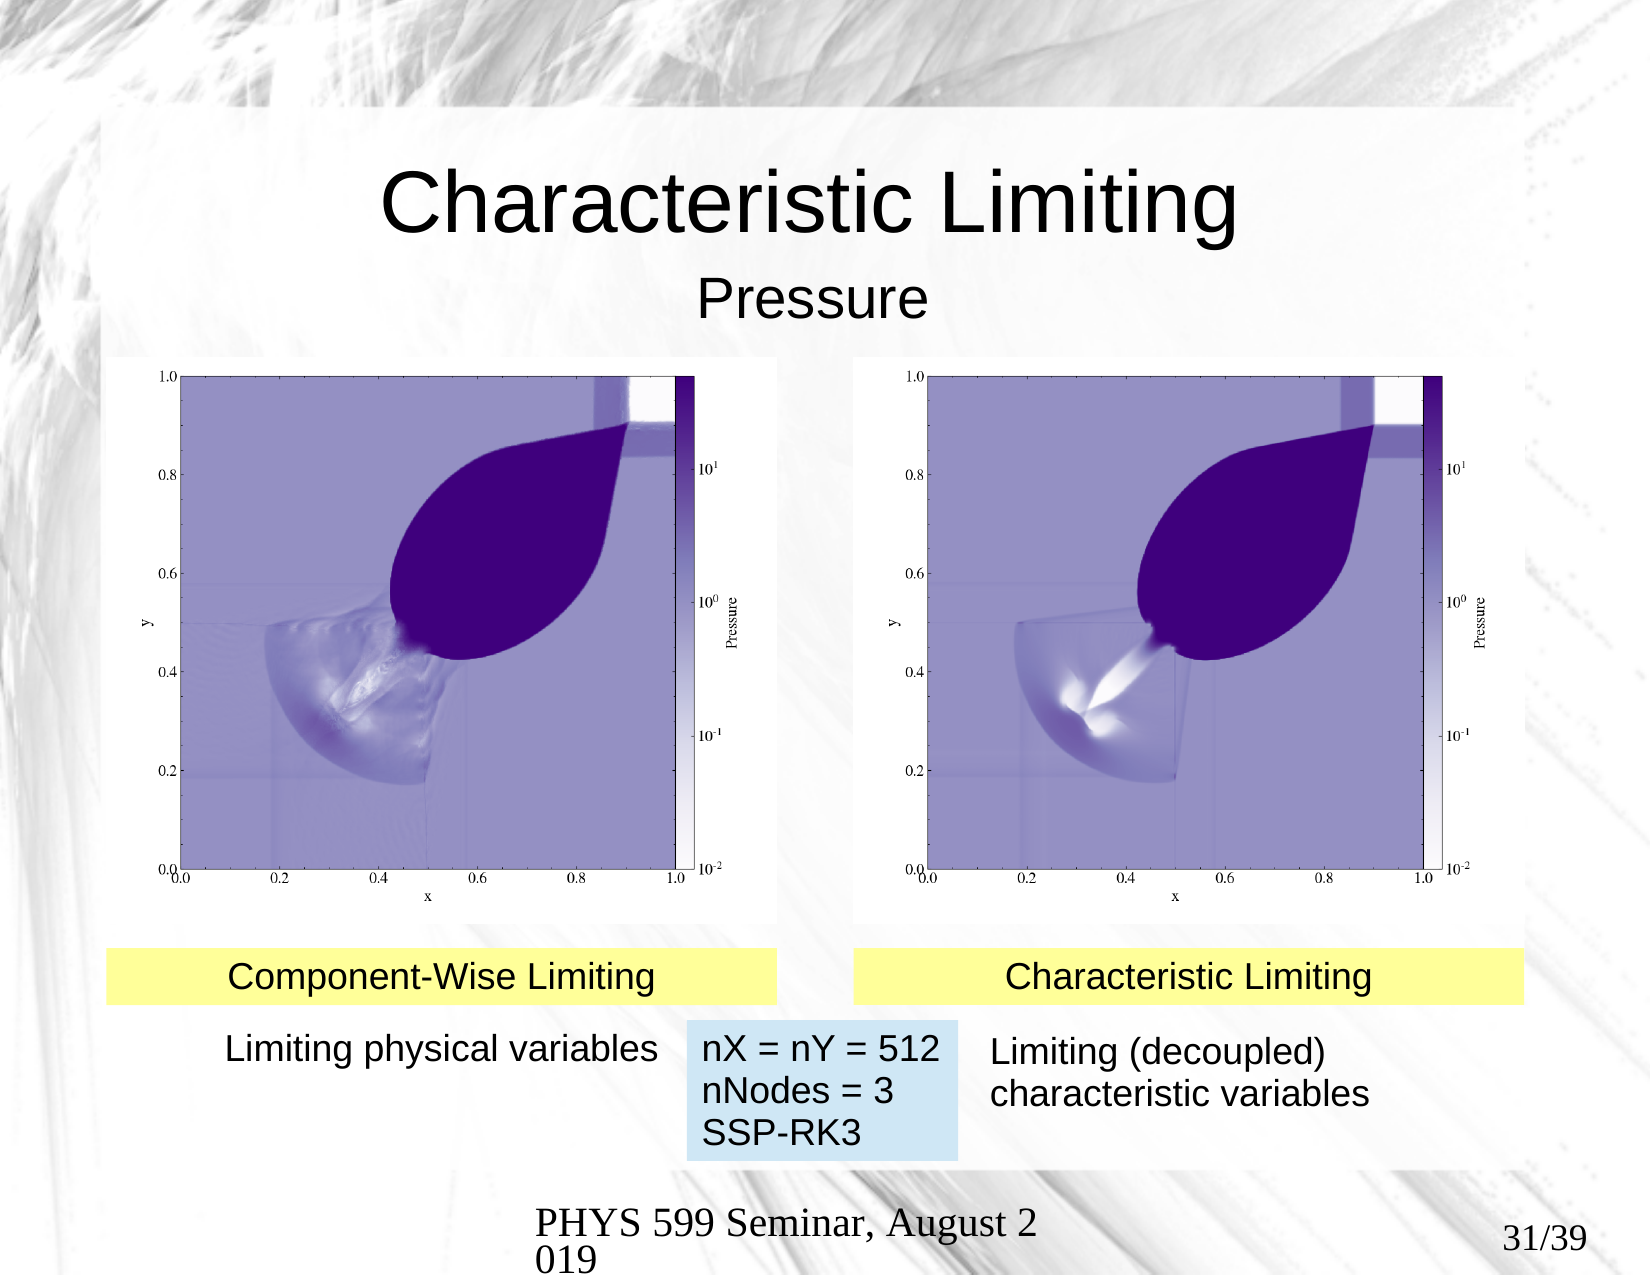

# Characteristic Limiting
Pressure
Characteristic Limiting
Component-Wise Limiting
Limiting physical variables
nX = nY = 512
nNodes = 3
SSP-RK3
Limiting (decoupled) characteristic variables
PHYS 599 Seminar, August 2019
31